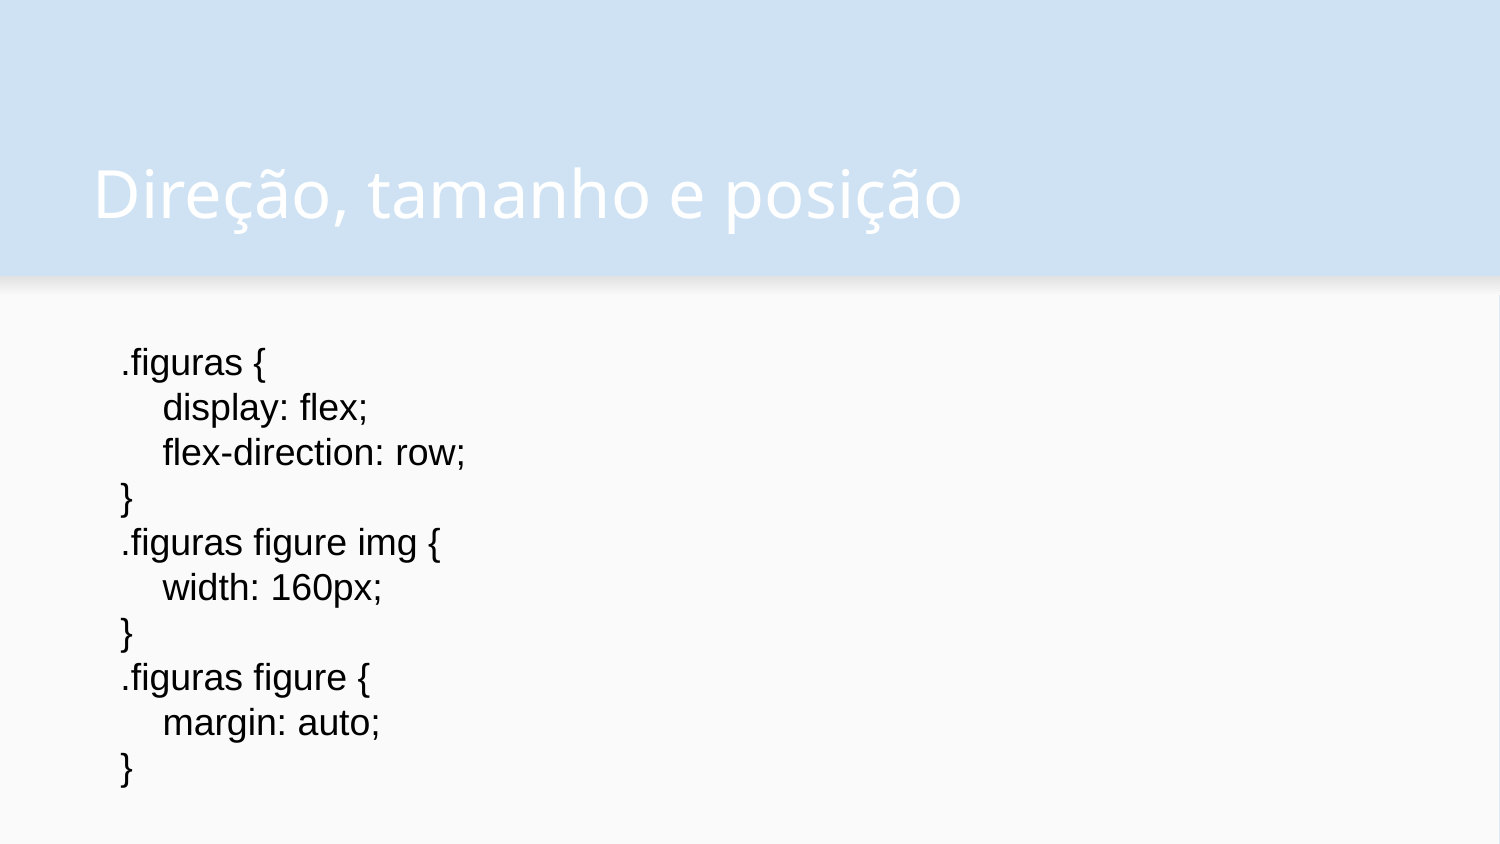

# Direção, tamanho e posição
 .figuras {
 display: flex;
 flex-direction: row;
 }
 .figuras figure img {
 width: 160px;
 }
 .figuras figure {
 margin: auto;
 }